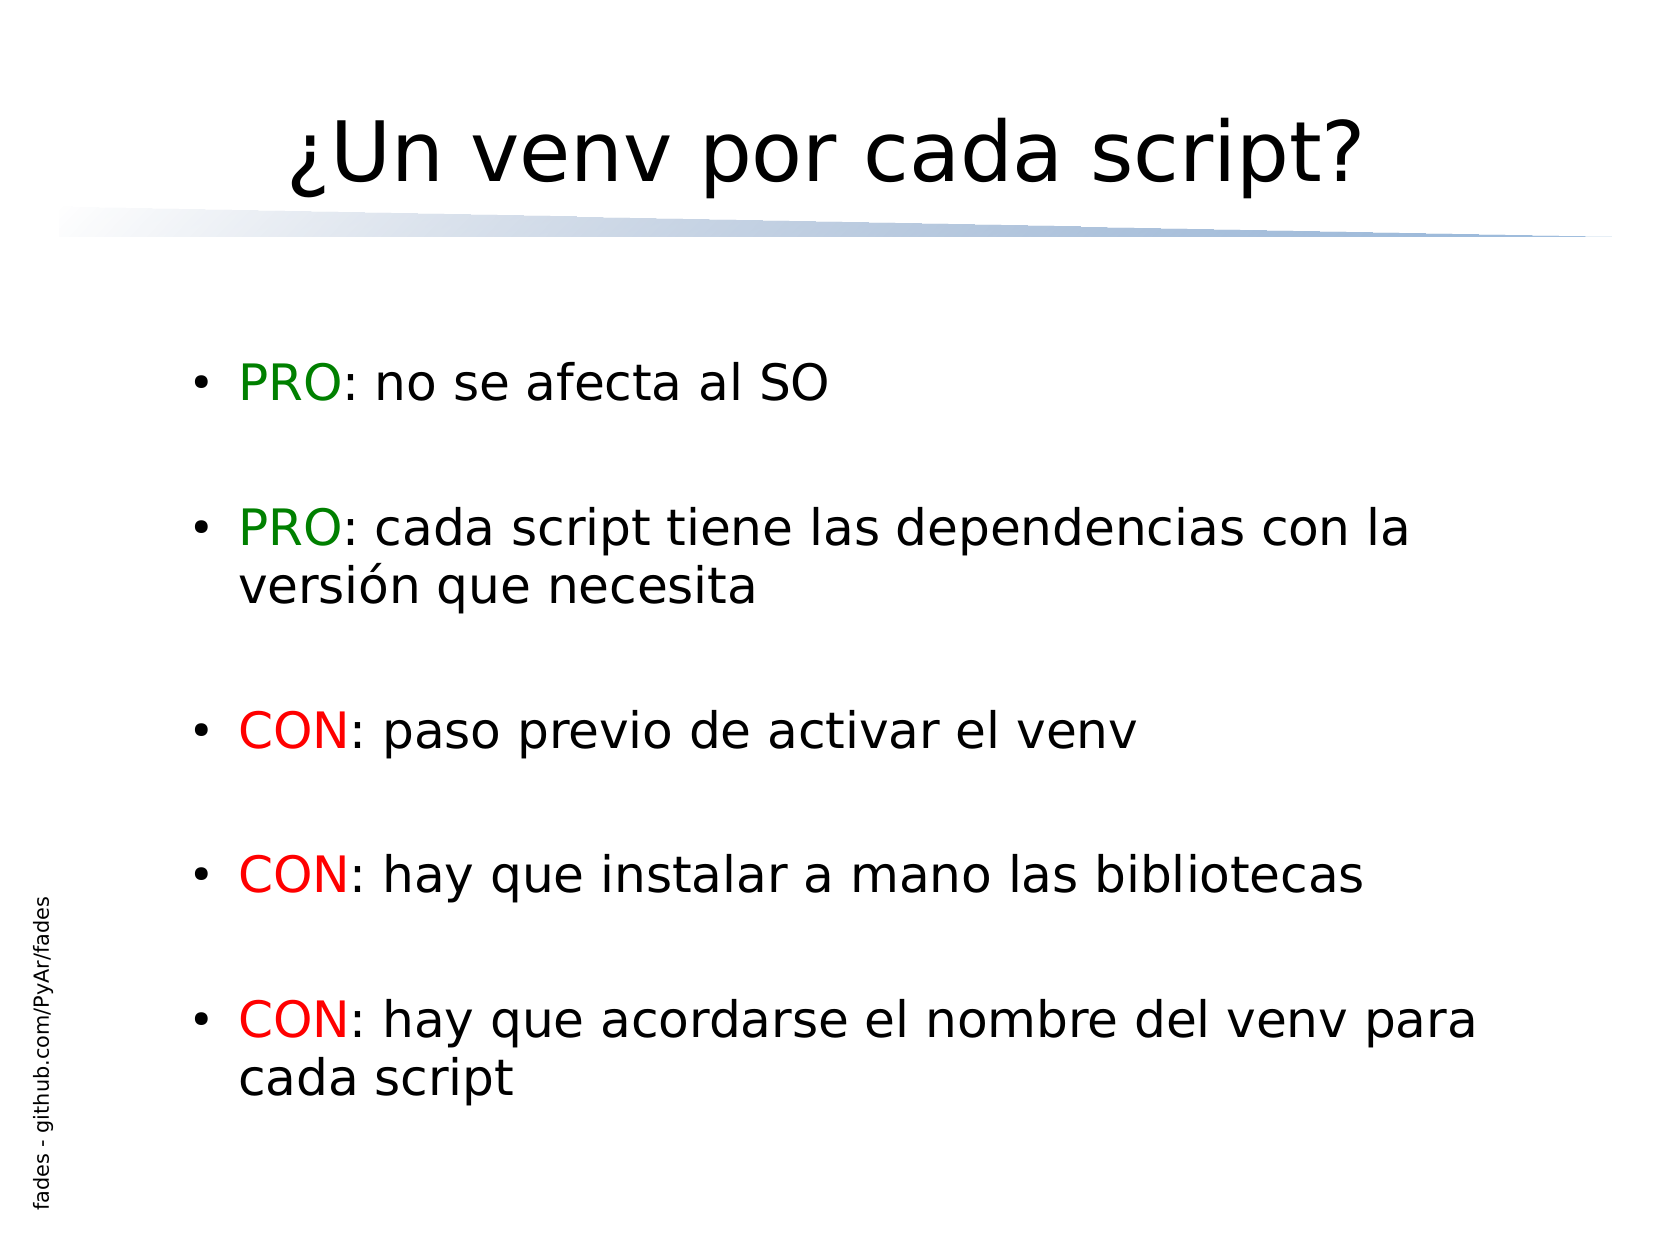

# ¿Un venv por cada script?
PRO: no se afecta al SO
PRO: cada script tiene las dependencias con la versión que necesita
CON: paso previo de activar el venv
CON: hay que instalar a mano las bibliotecas
CON: hay que acordarse el nombre del venv para cada script